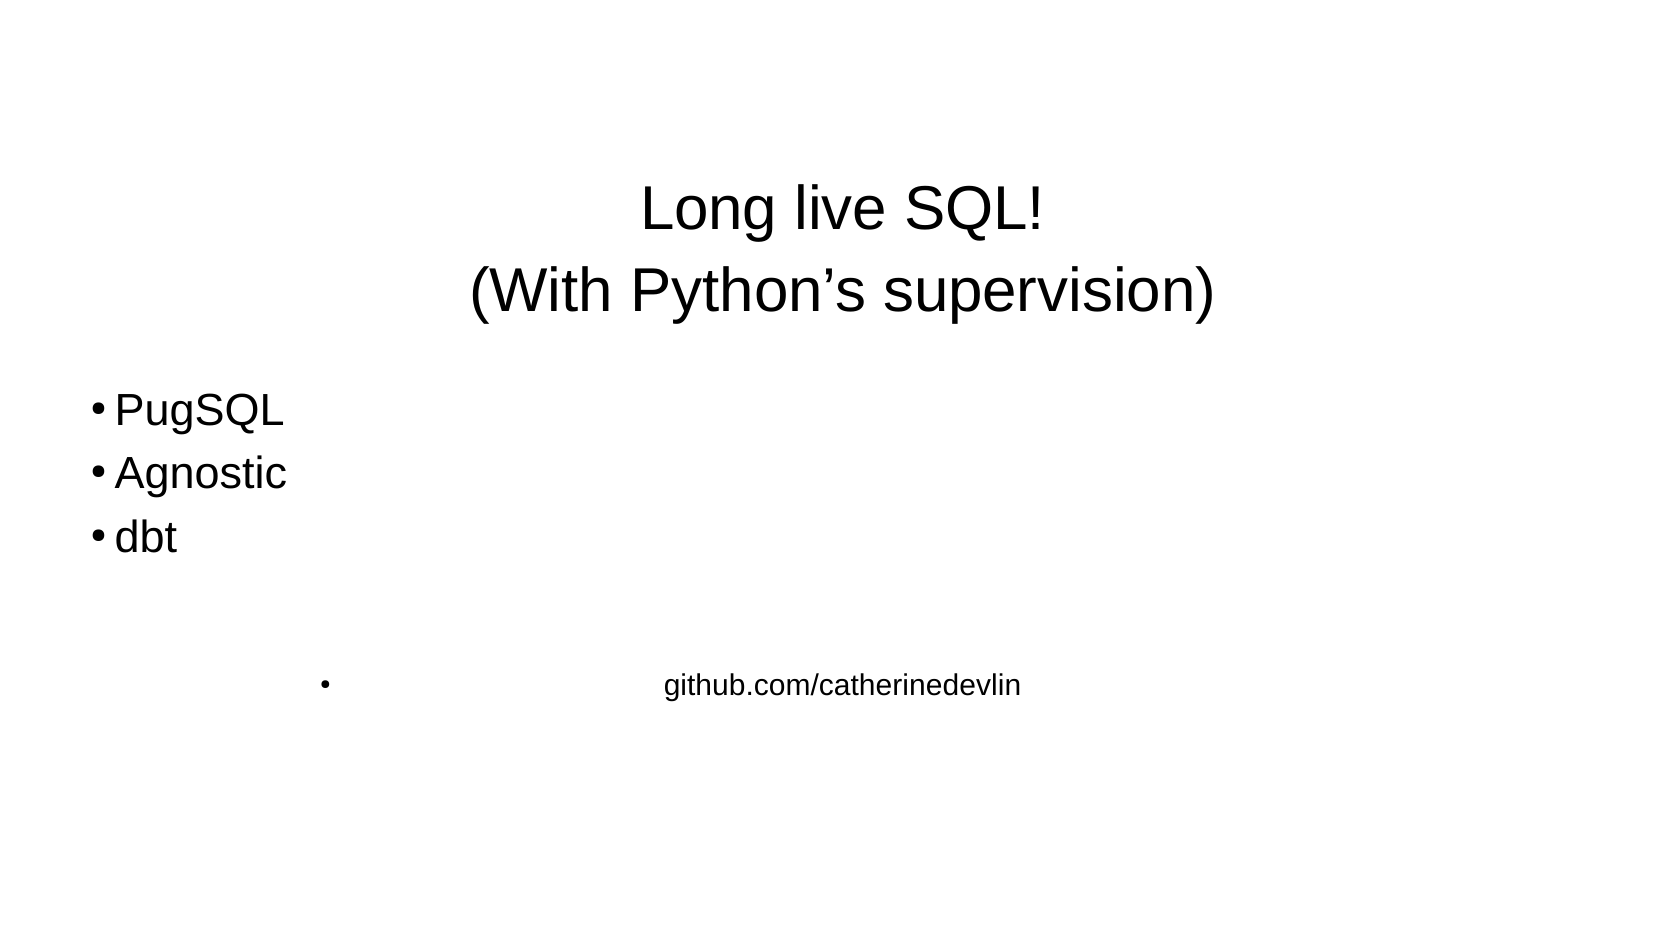

# Long live SQL!
(With Python’s supervision)
PugSQL
Agnostic
dbt
github.com/catherinedevlin